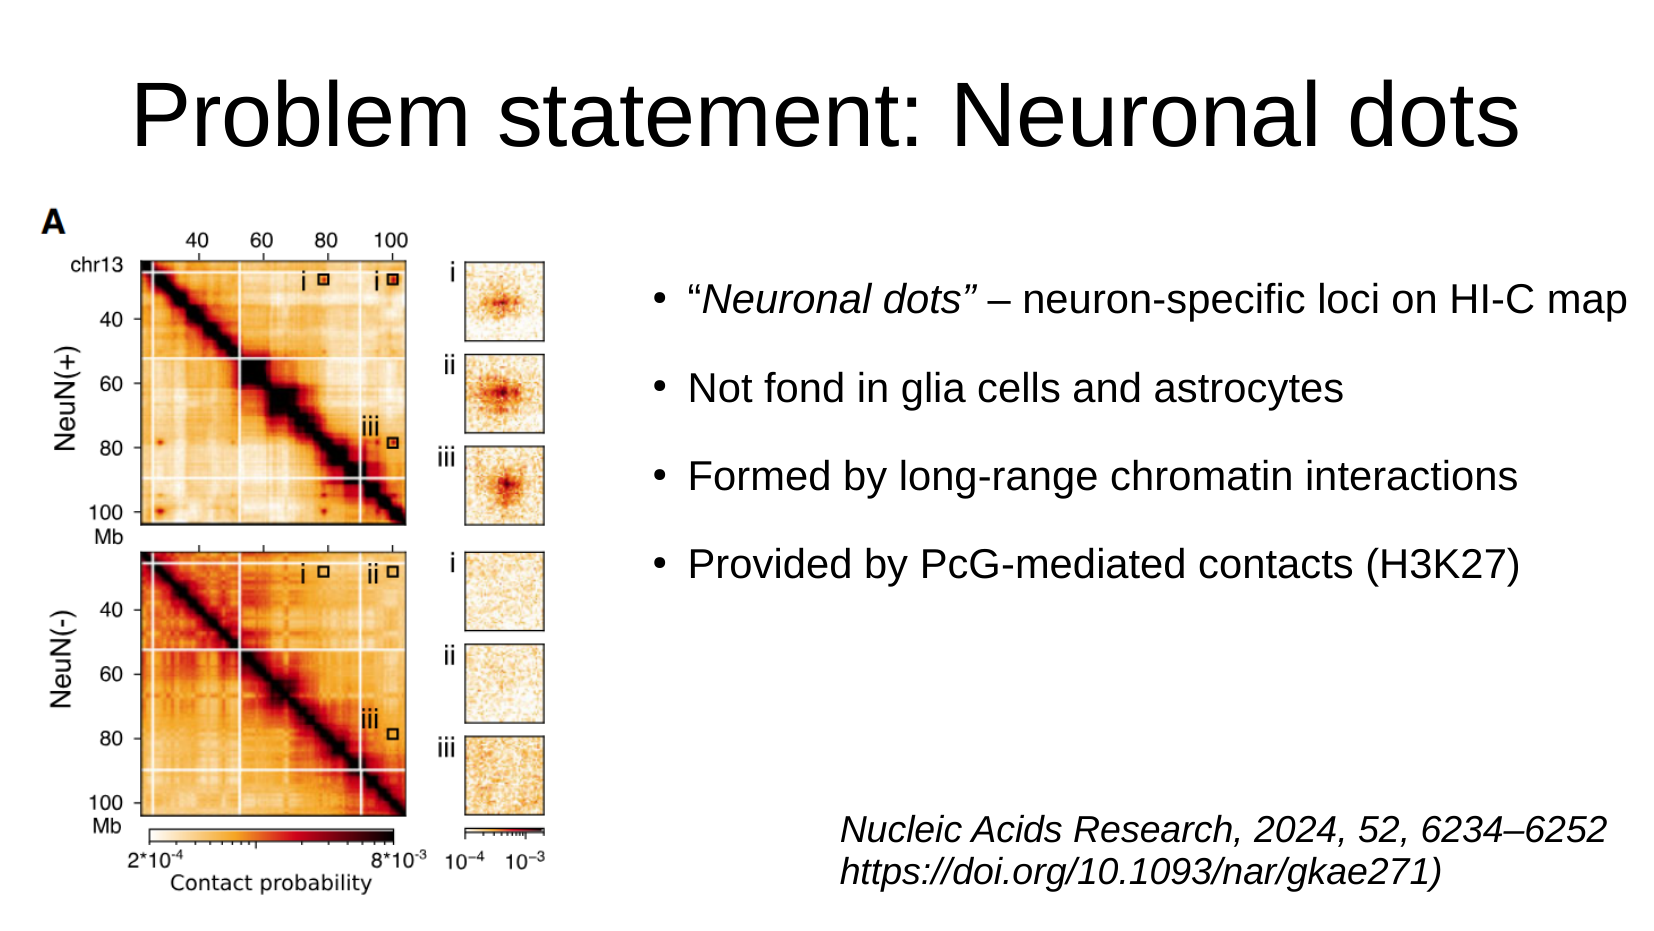

# Problem statement: Neuronal dots
“Neuronal dots” – neuron-specific loci on HI-C map
Not fond in glia cells and astrocytes
Formed by long-range chromatin interactions
Provided by PcG-mediated contacts (H3K27)
Nucleic Acids Research, 2024, 52, 6234–6252
https://doi.org/10.1093/nar/gkae271)